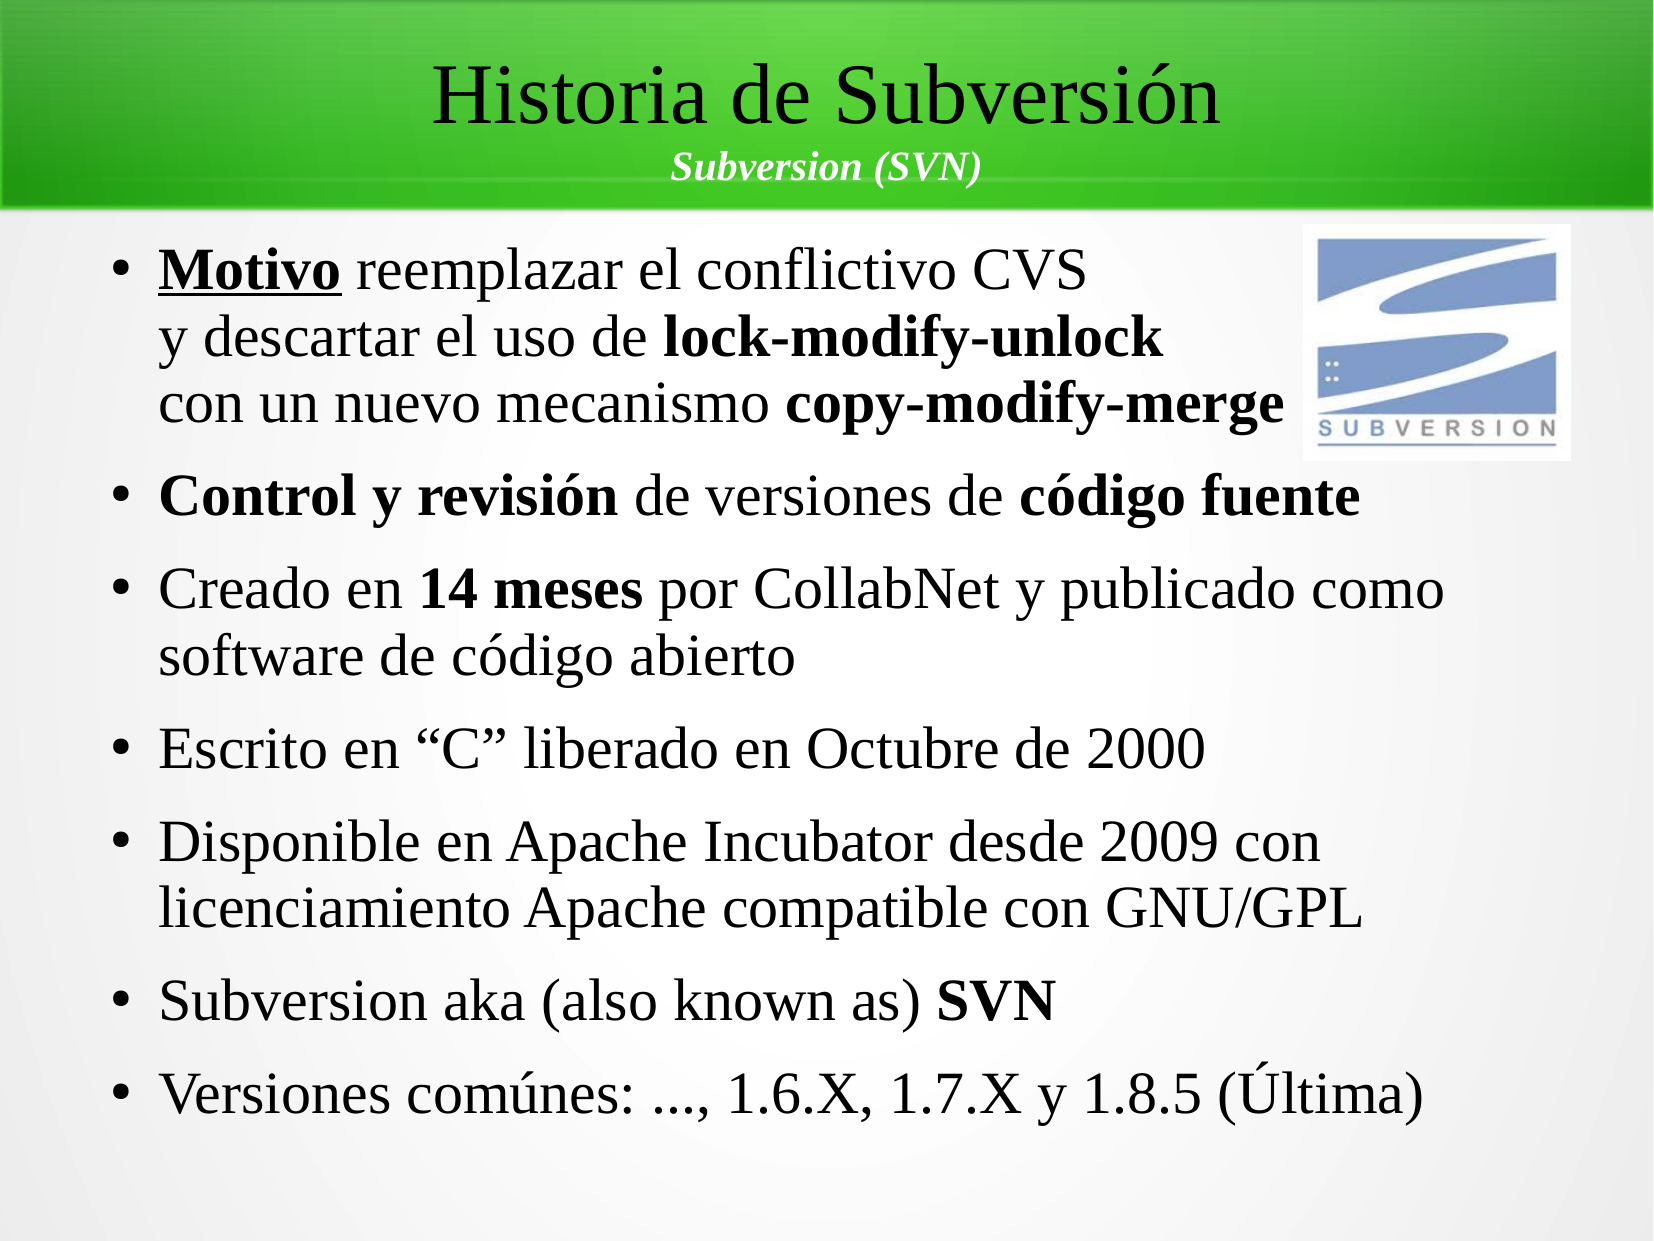

# Historia de Subversión Subversion (SVN)
Motivo reemplazar el conflictivo CVS
y descartar el uso de lock-modify-unlock
con un nuevo mecanismo copy-modify-merge
Control y revisión de versiones de código fuente
Creado en 14 meses por CollabNet y publicado como software de código abierto
Escrito en “C” liberado en Octubre de 2000
Disponible en Apache Incubator desde 2009 con licenciamiento Apache compatible con GNU/GPL
Subversion aka (also known as) SVN
Versiones comúnes: ..., 1.6.X, 1.7.X y 1.8.5 (Última)